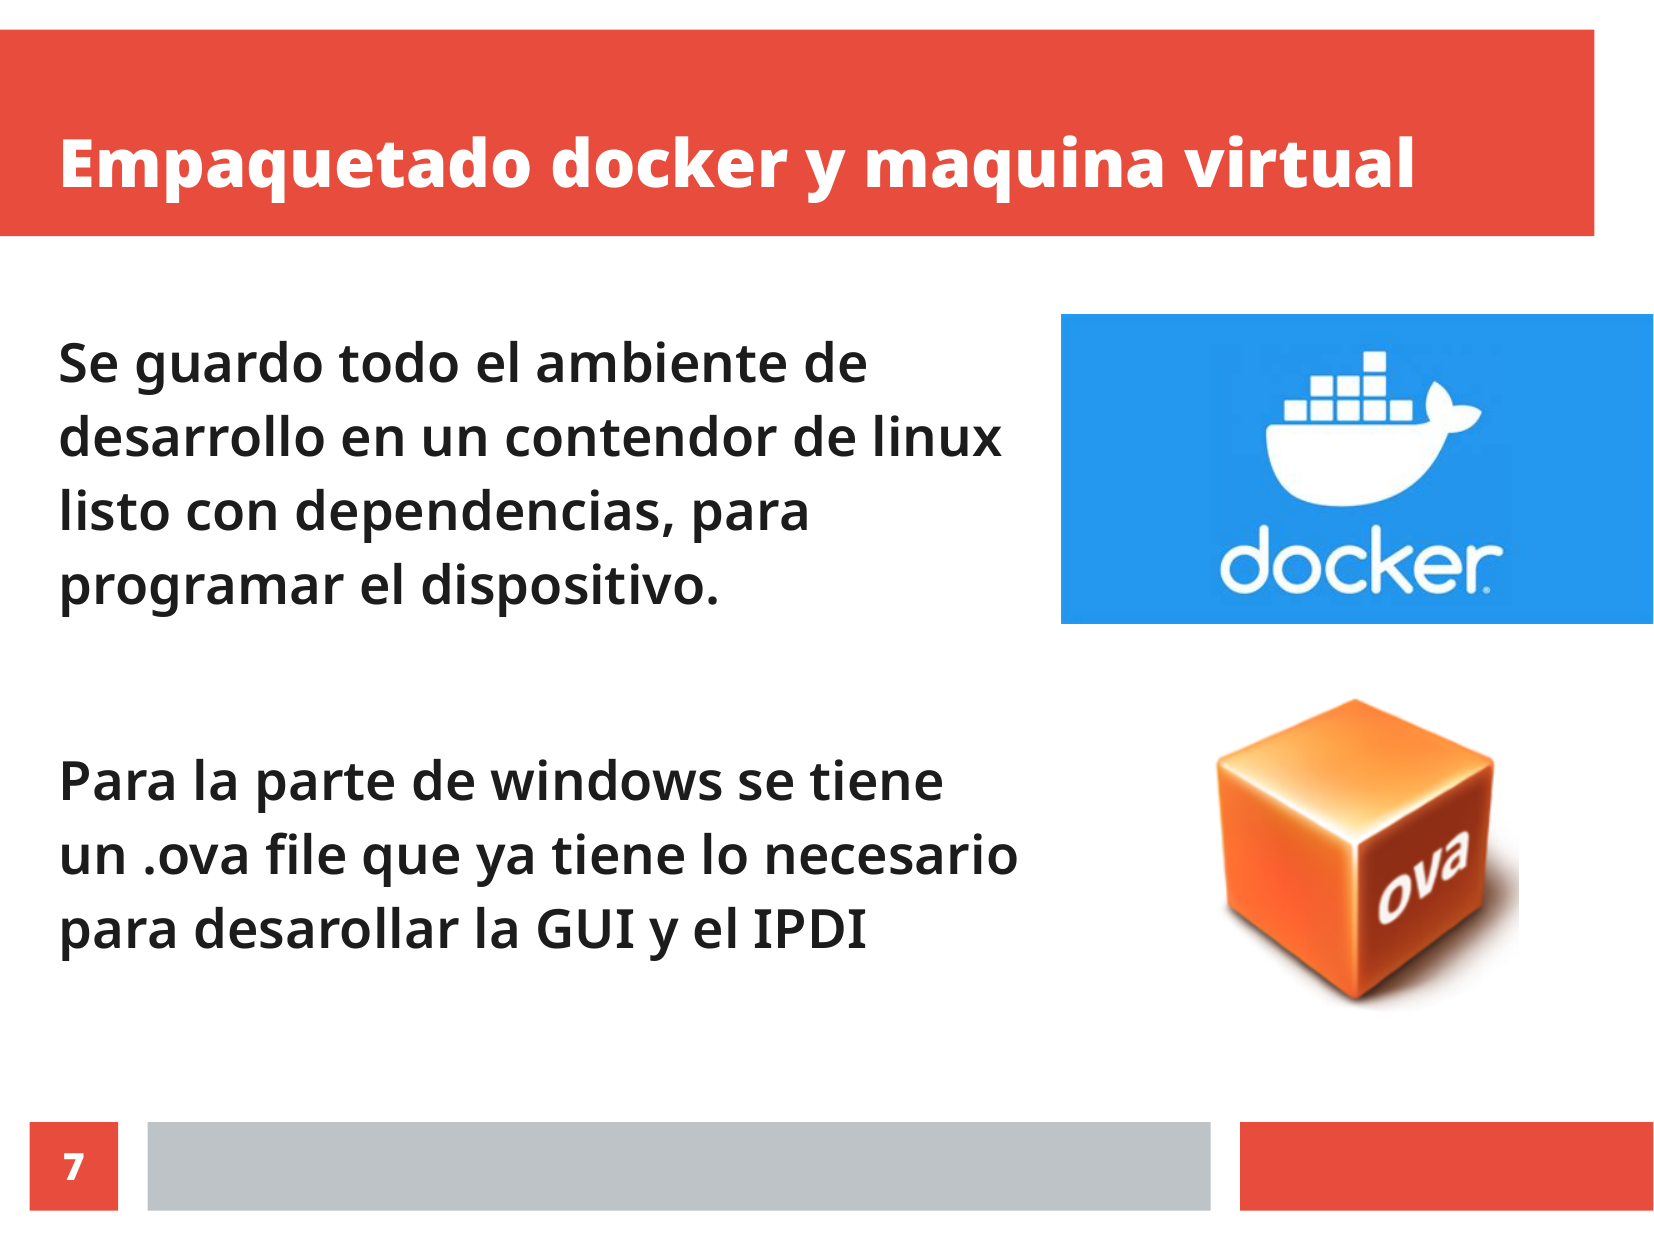

# Empaquetado docker y maquina virtual
Se guardo todo el ambiente de desarrollo en un contendor de linux listo con dependencias, para programar el dispositivo.
Para la parte de windows se tiene un .ova file que ya tiene lo necesario para desarollar la GUI y el IPDI
7